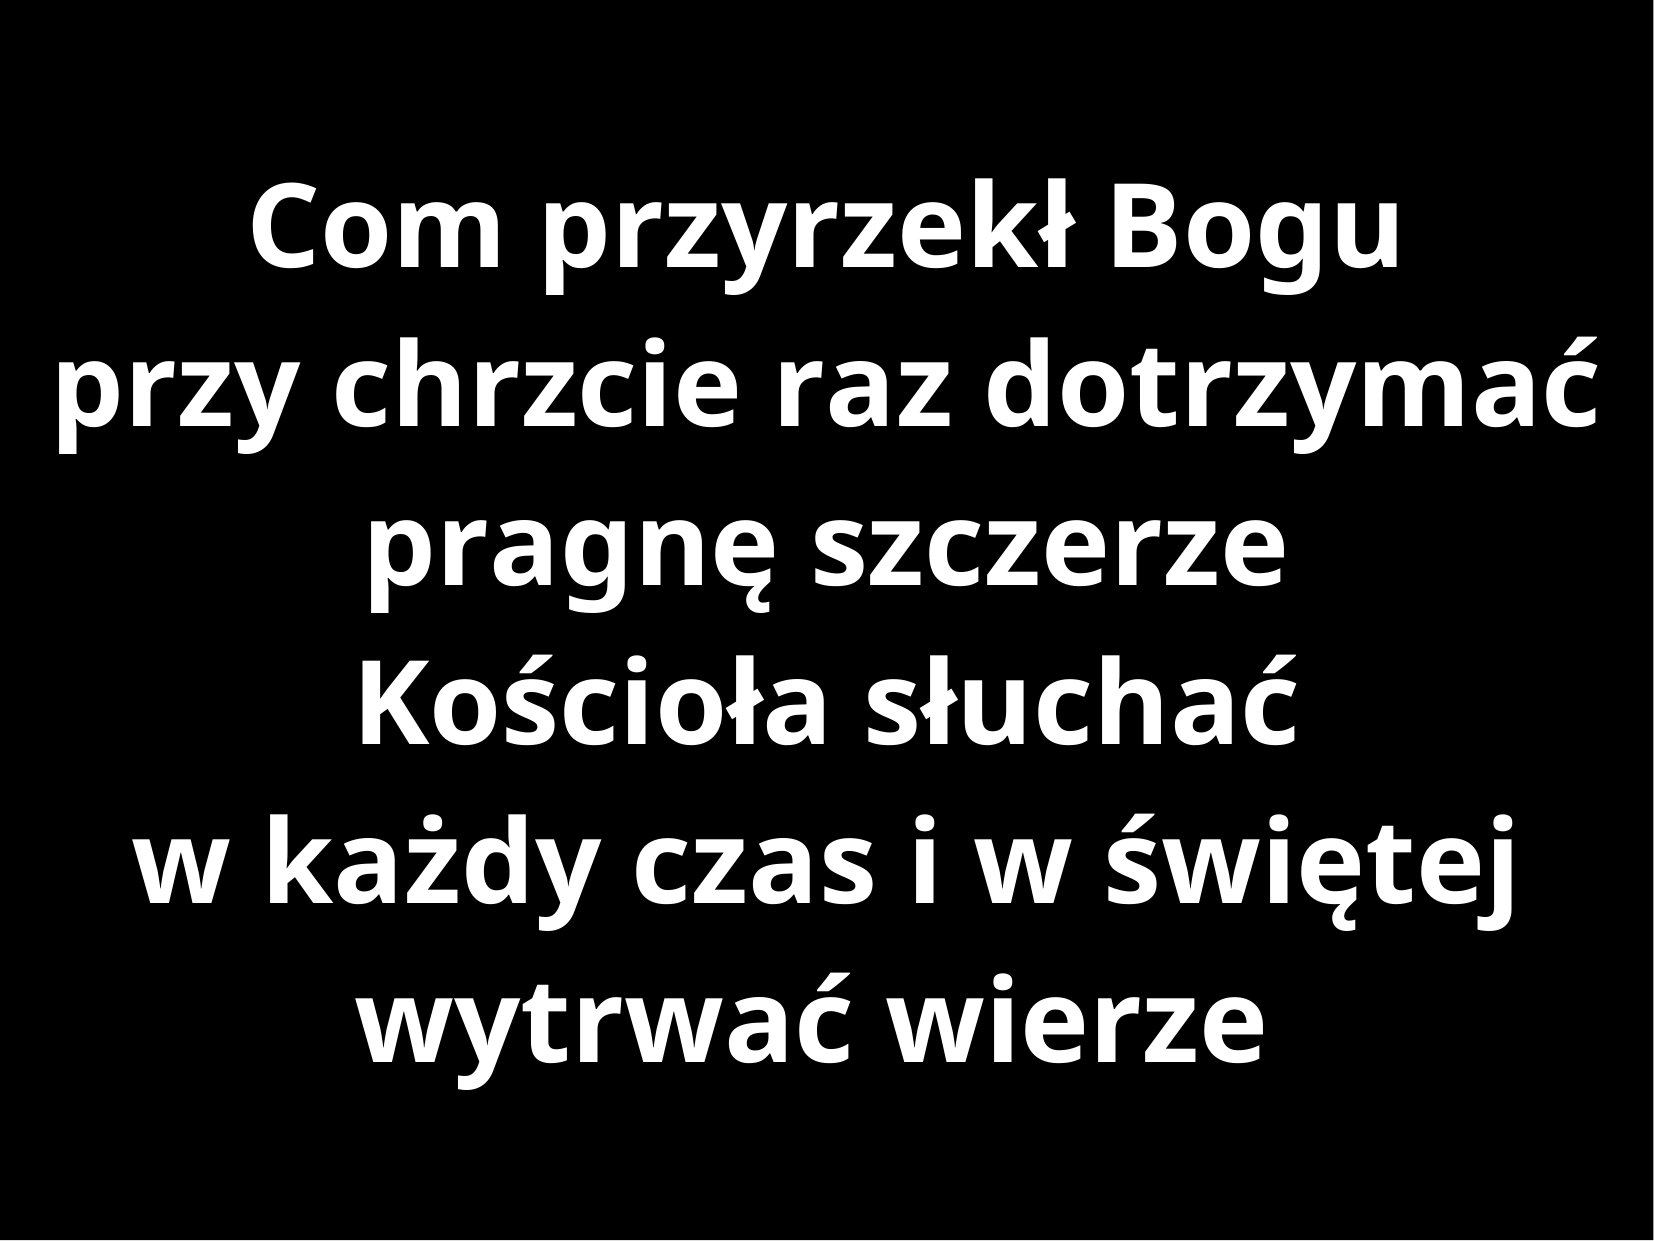

# Com przyrzekł Bogu przy chrzcie raz dotrzymać pragnę szczerze Kościoła słuchać w każdy czas i w świętej wytrwać wierze